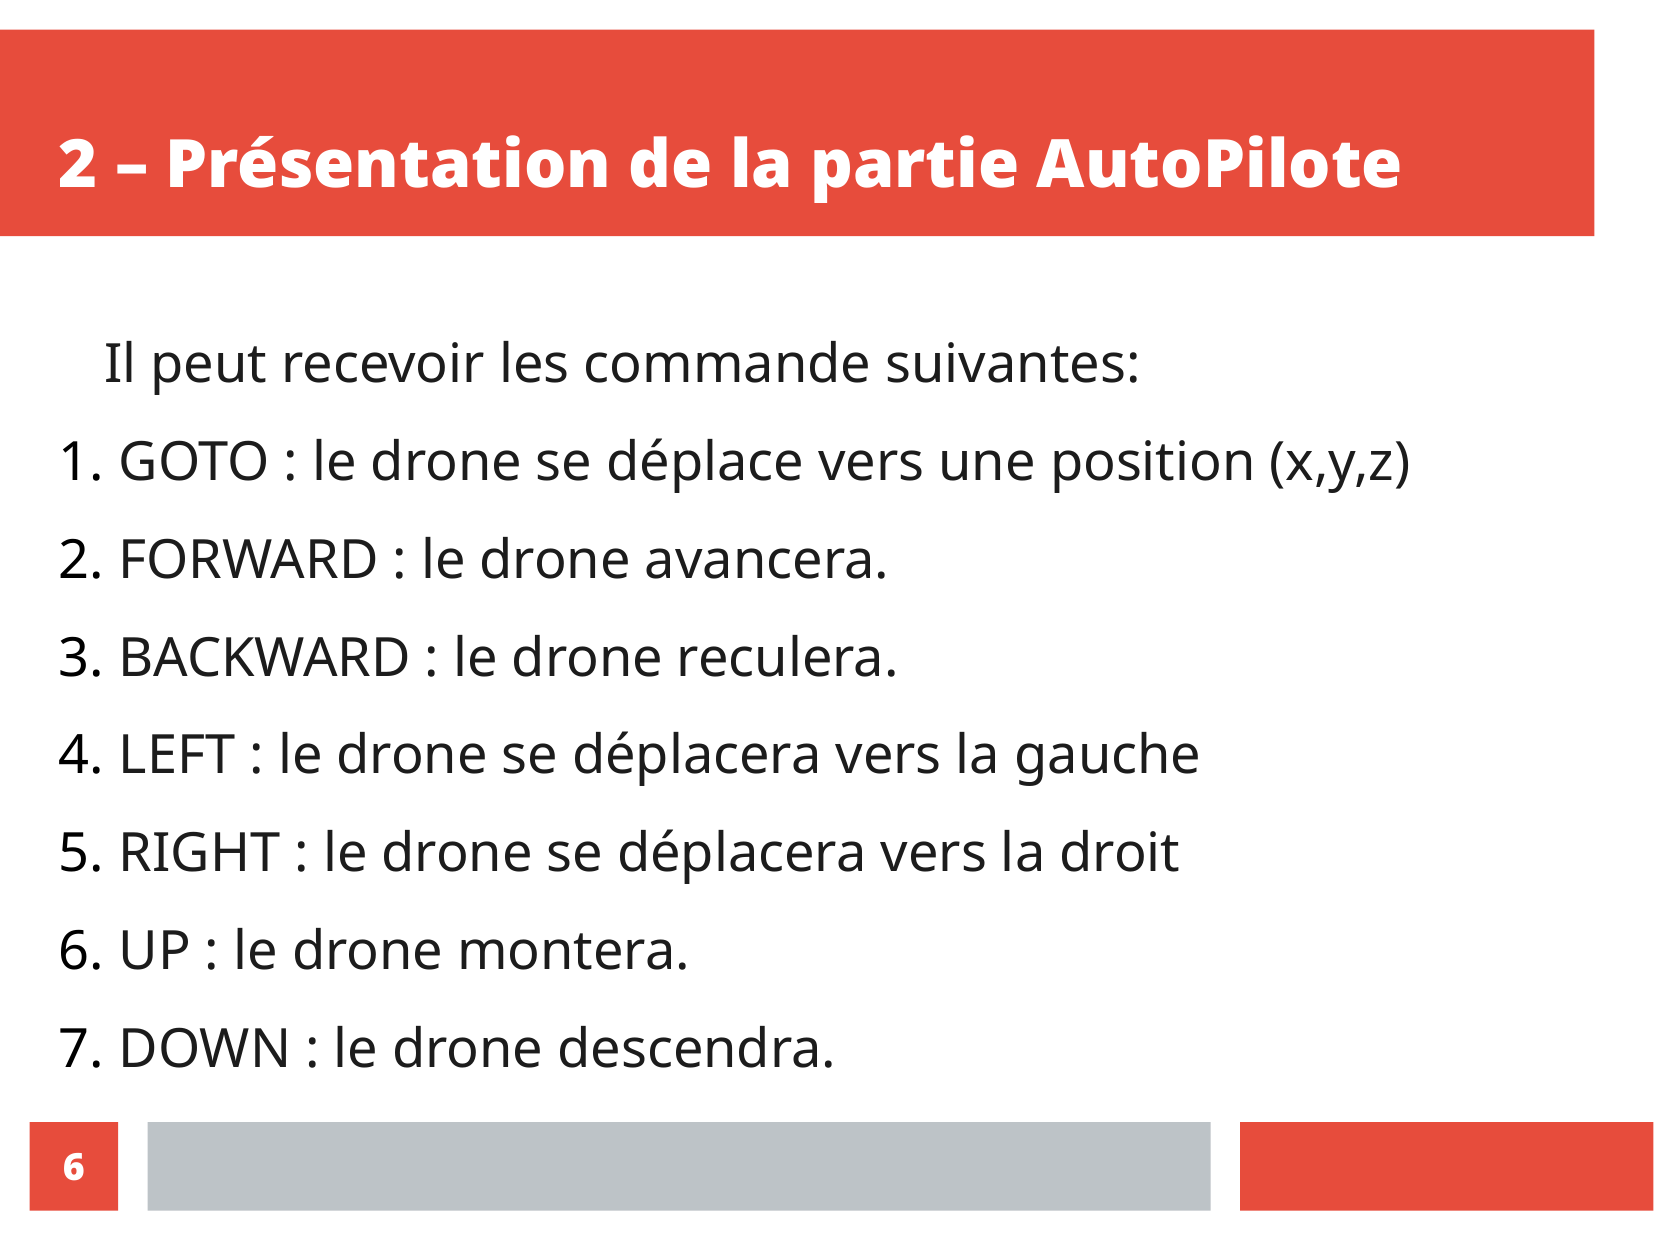

# 2 – Présentation de la partie AutoPilote
Il peut recevoir les commande suivantes:
 GOTO : le drone se déplace vers une position (x,y,z)
 FORWARD : le drone avancera.
 BACKWARD : le drone reculera.
 LEFT : le drone se déplacera vers la gauche
 RIGHT : le drone se déplacera vers la droit
 UP : le drone montera.
 DOWN : le drone descendra.
6